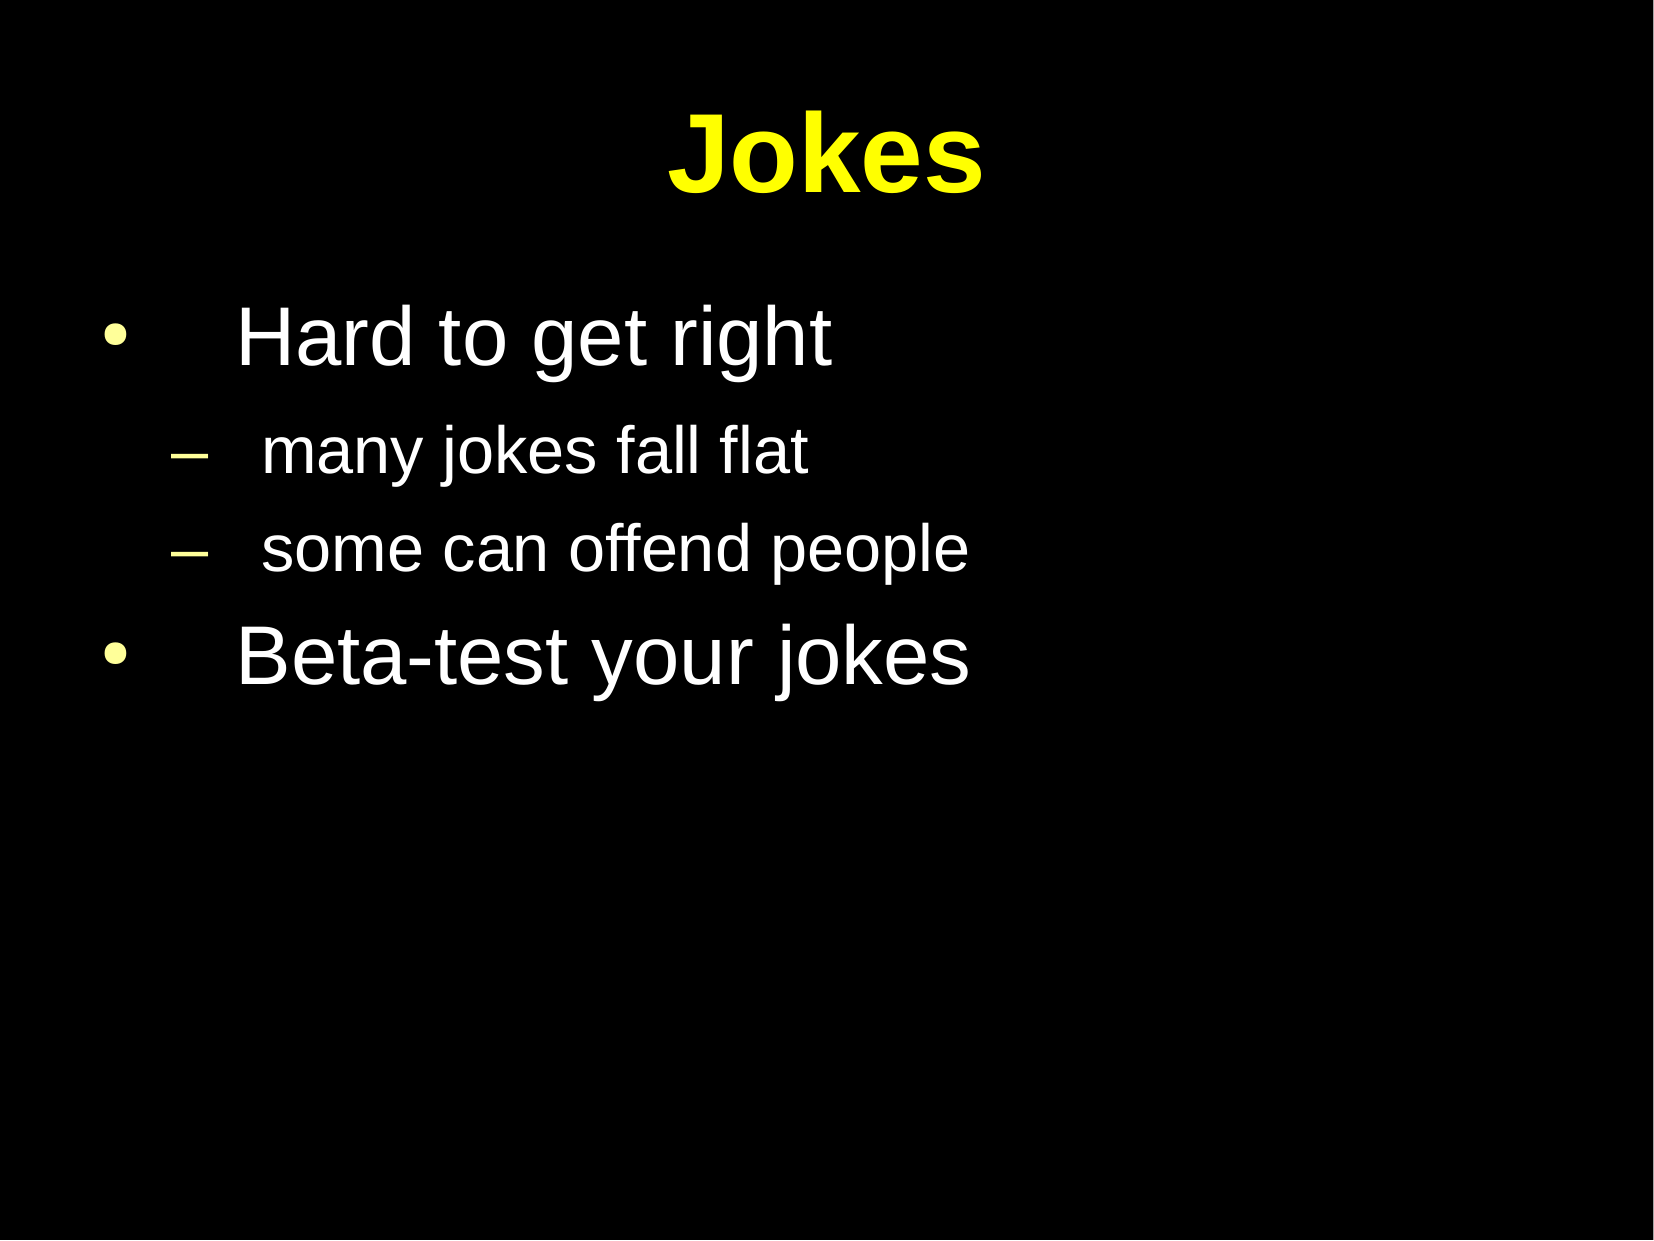

# Jokes
Hard to get right
many jokes fall flat
some can offend people
Beta-test your jokes